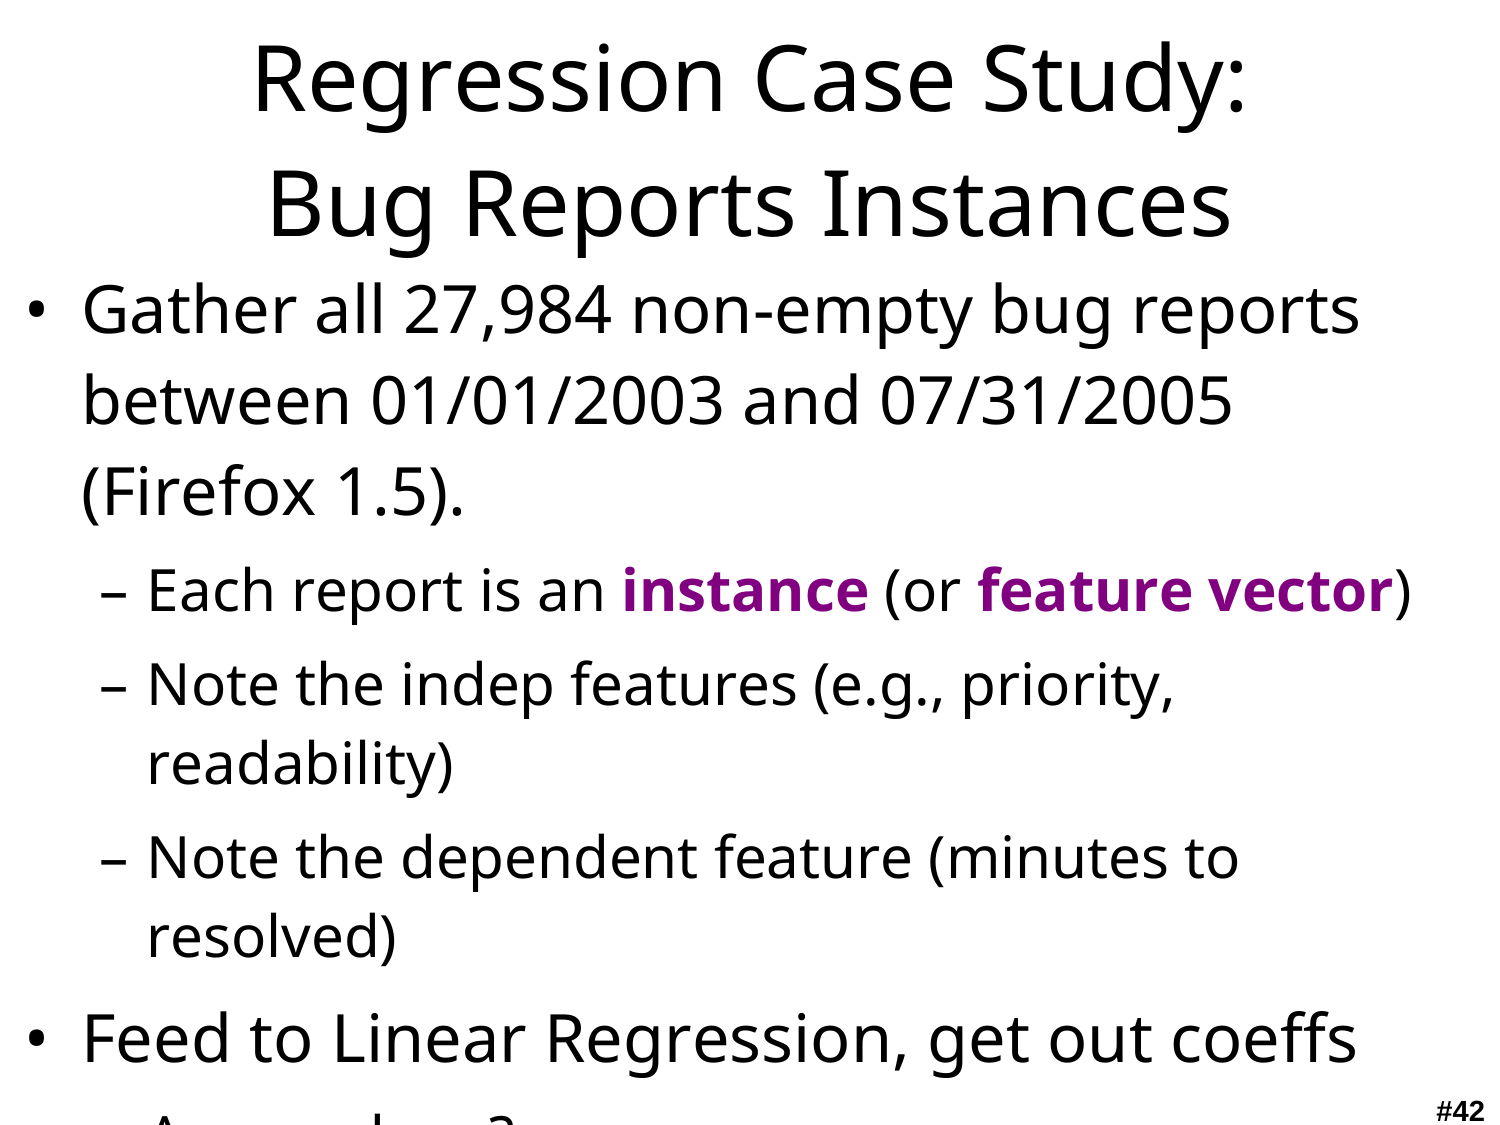

# Regression Case Study: Bug Reports Instances
Gather all 27,984 non-empty bug reports between 01/01/2003 and 07/31/2005 (Firefox 1.5).
Each report is an instance (or feature vector)
Note the indep features (e.g., priority, readability)
Note the dependent feature (minutes to resolved)
Feed to Linear Regression, get out coeffs
Are we done?
Let's look at some design decisions in using ML.
42